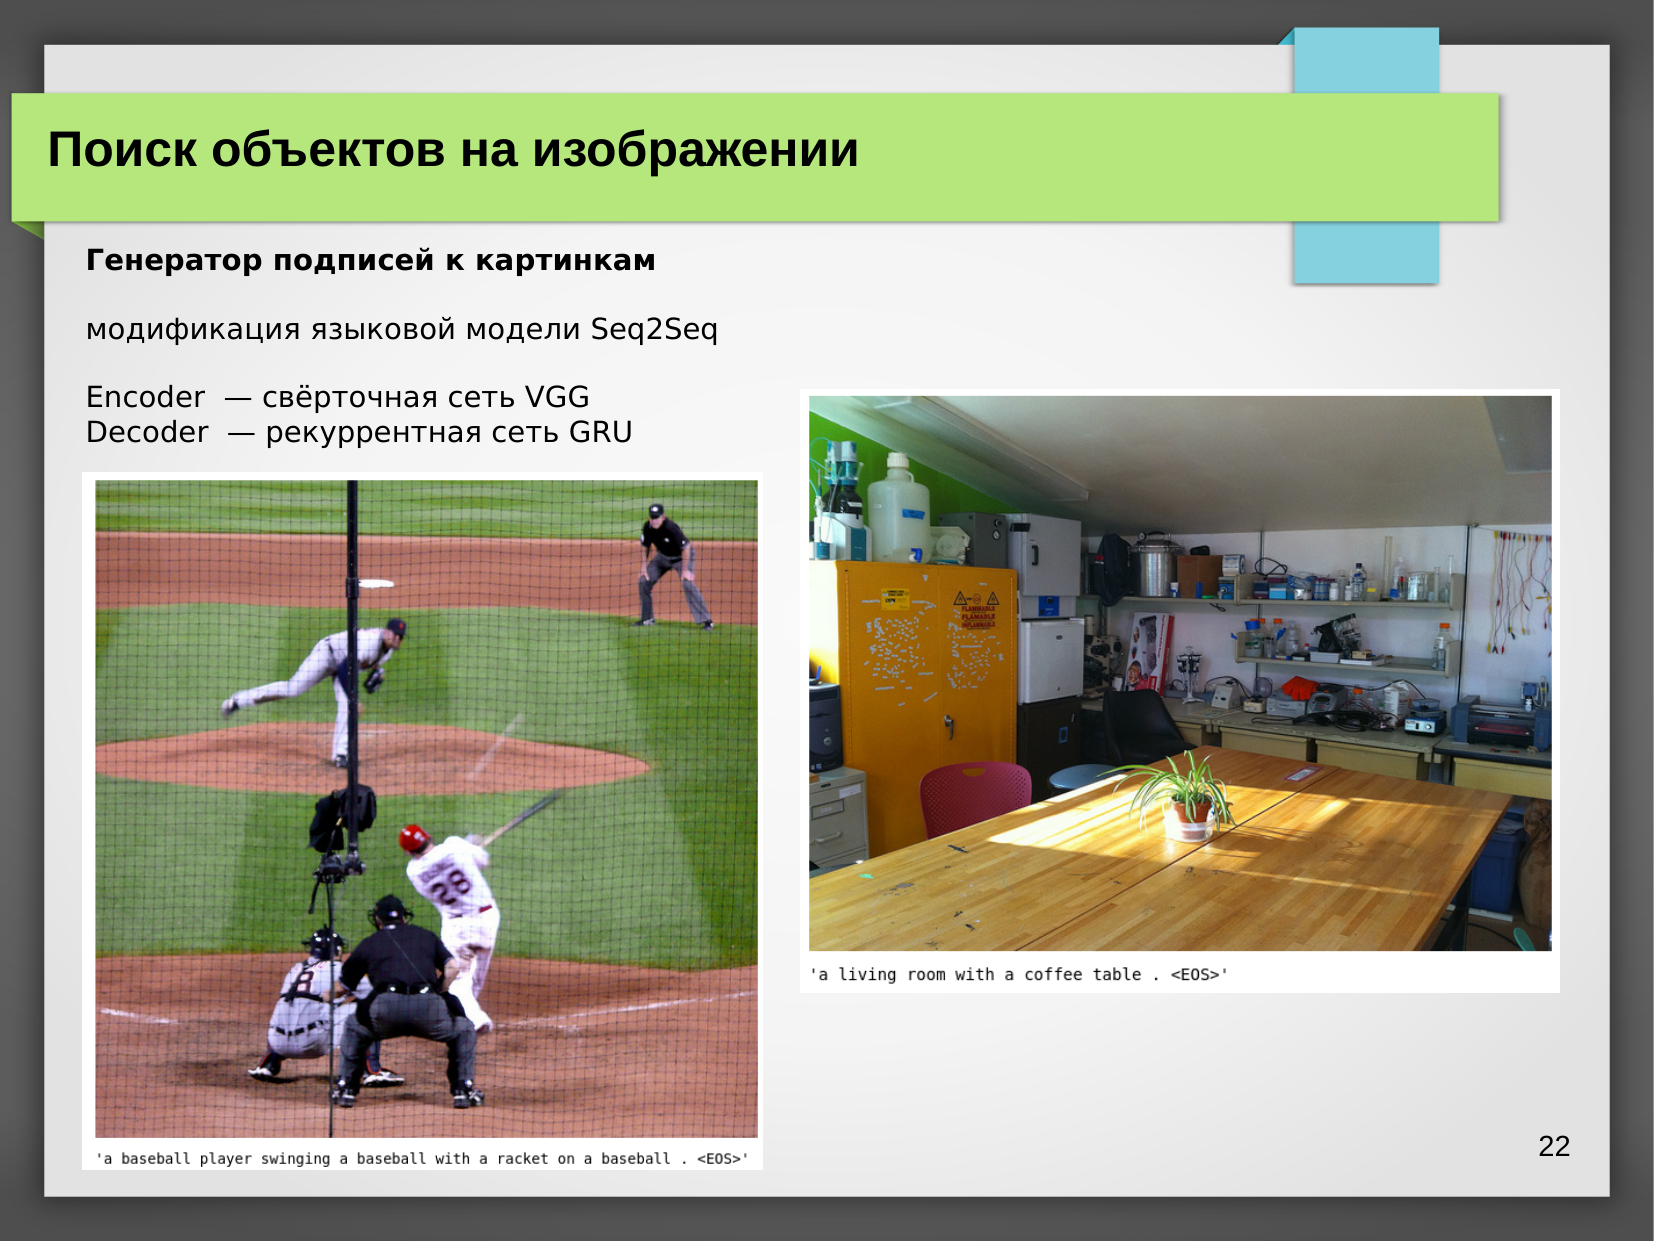

# Поиск объектов на изображении
Генератор подписей к картинкам
модификация языковой модели Seq2Seq
Encoder — свёрточная сеть VGG
Decoder — рекуррентная сеть GRU
22